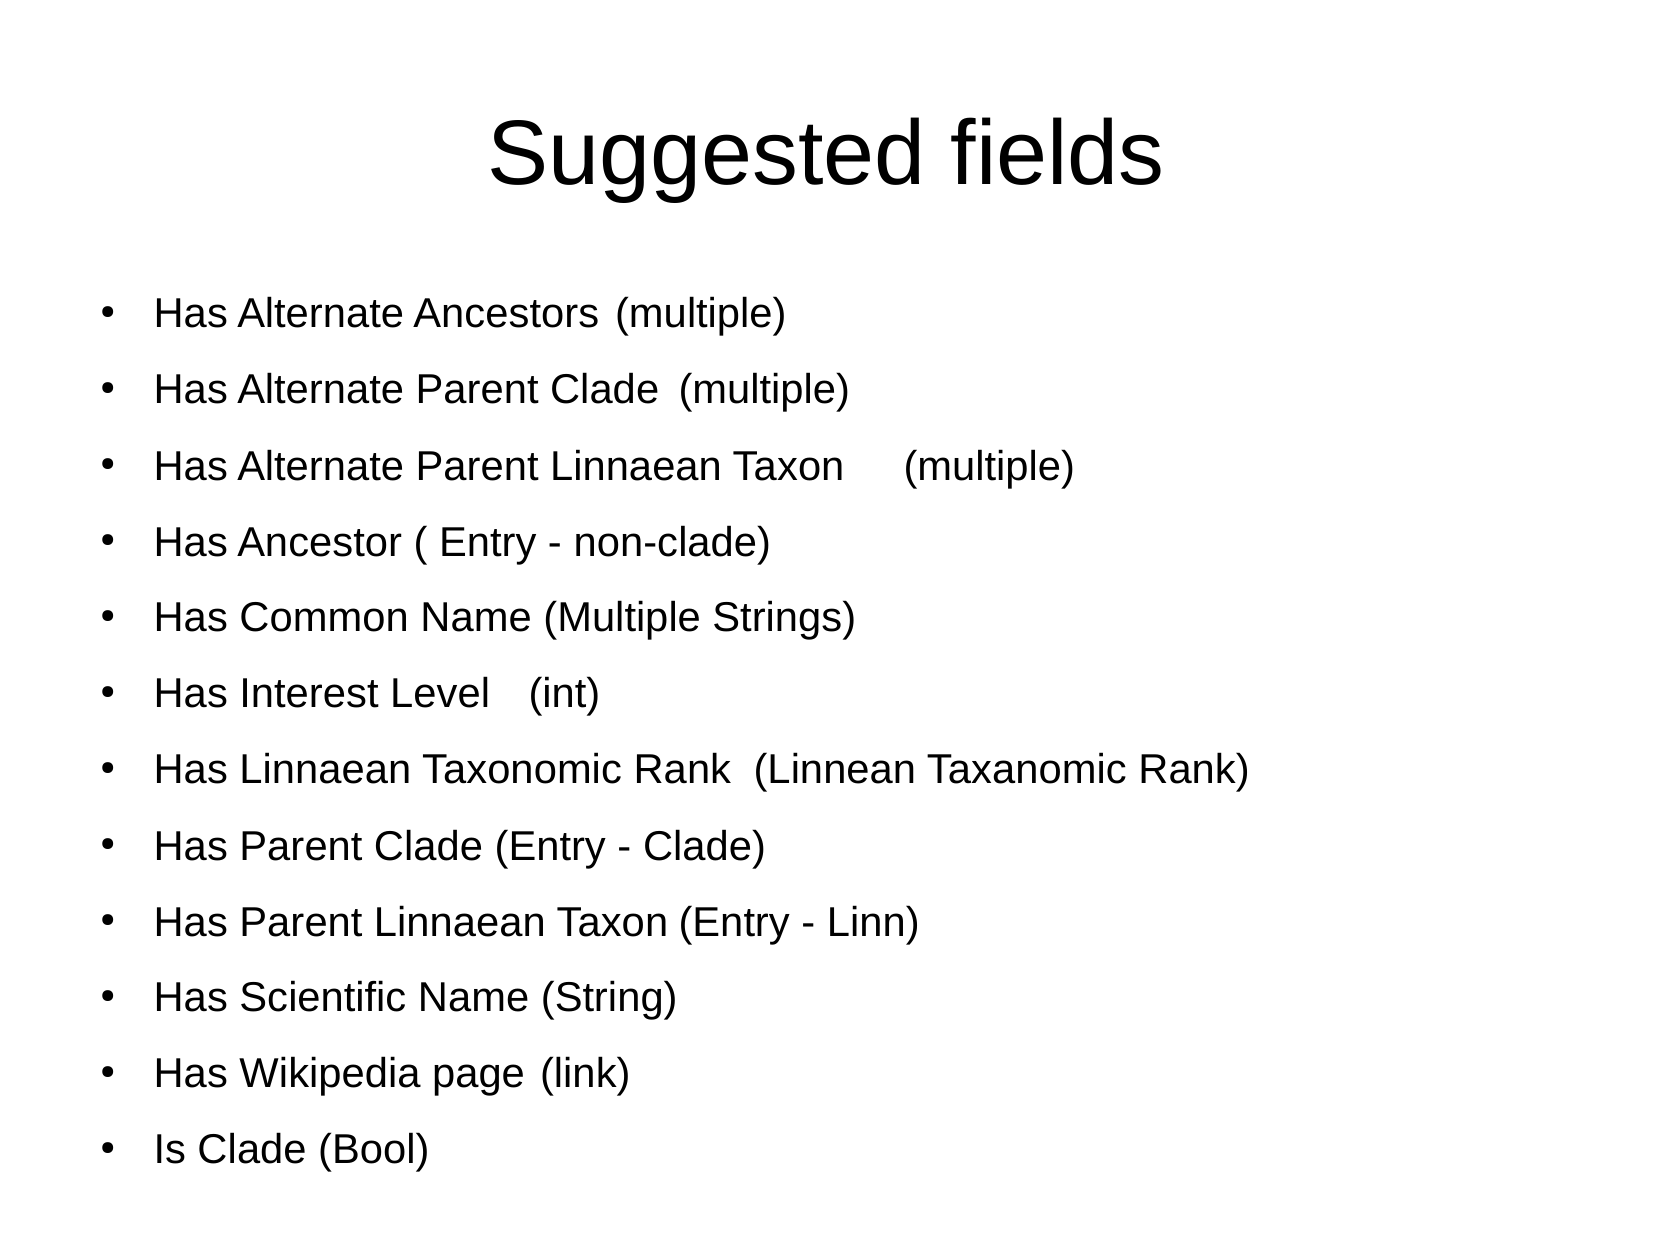

# Suggested fields
Has Alternate Ancestors	 (multiple)
Has Alternate Parent Clade	(multiple)
Has Alternate Parent Linnaean Taxon	(multiple)
Has Ancestor ( Entry - non-clade)
Has Common Name (Multiple Strings)
Has Interest Level	(int)
Has Linnaean Taxonomic Rank	(Linnean Taxanomic Rank)
Has Parent Clade (Entry - Clade)
Has Parent Linnaean Taxon	(Entry - Linn)
Has Scientific Name (String)
Has Wikipedia page	 (link)
Is Clade (Bool)